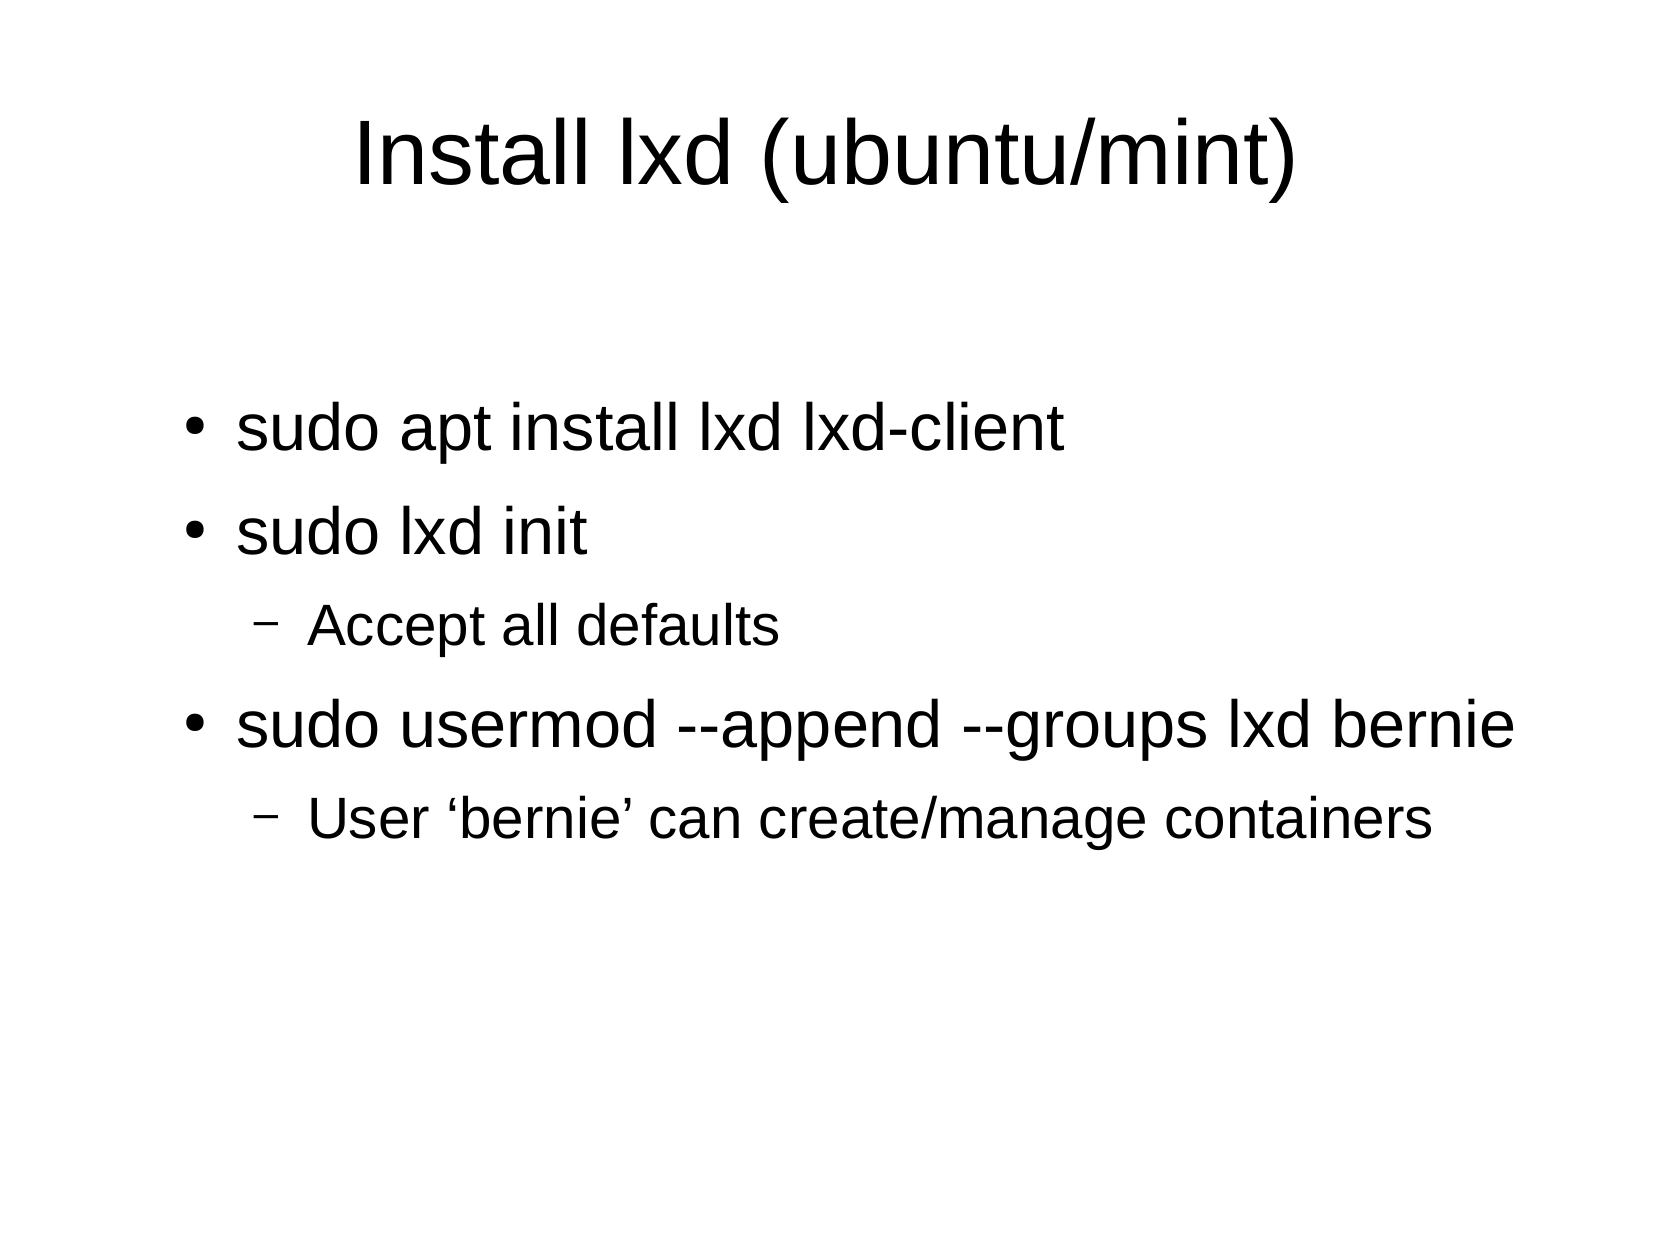

# Install lxd (ubuntu/mint)
sudo apt install lxd lxd-client
sudo lxd init
Accept all defaults
sudo usermod --append --groups lxd bernie
User ‘bernie’ can create/manage containers